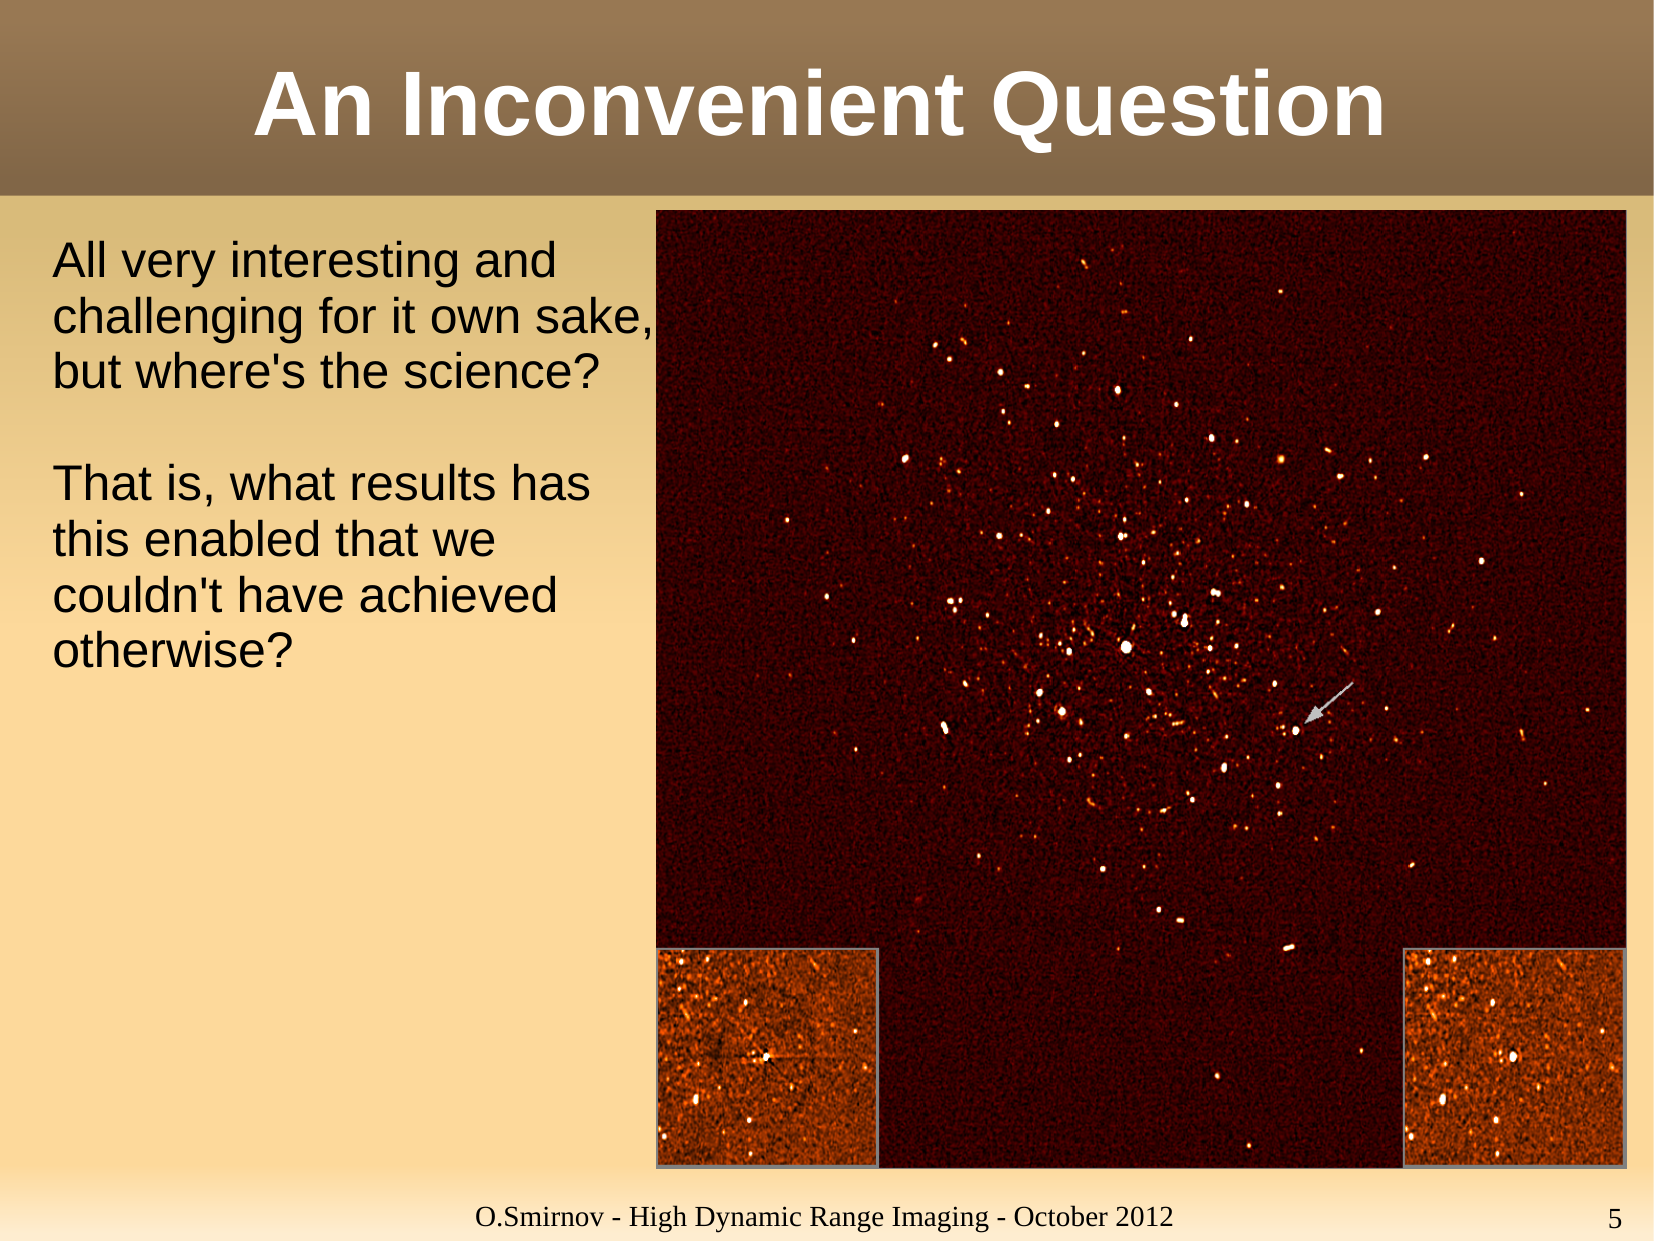

# An Inconvenient Question
All very interesting and
challenging for it own sake,
but where's the science?
That is, what results has
this enabled that we
couldn't have achieved
otherwise?
O.Smirnov - High Dynamic Range Imaging - October 2012
5